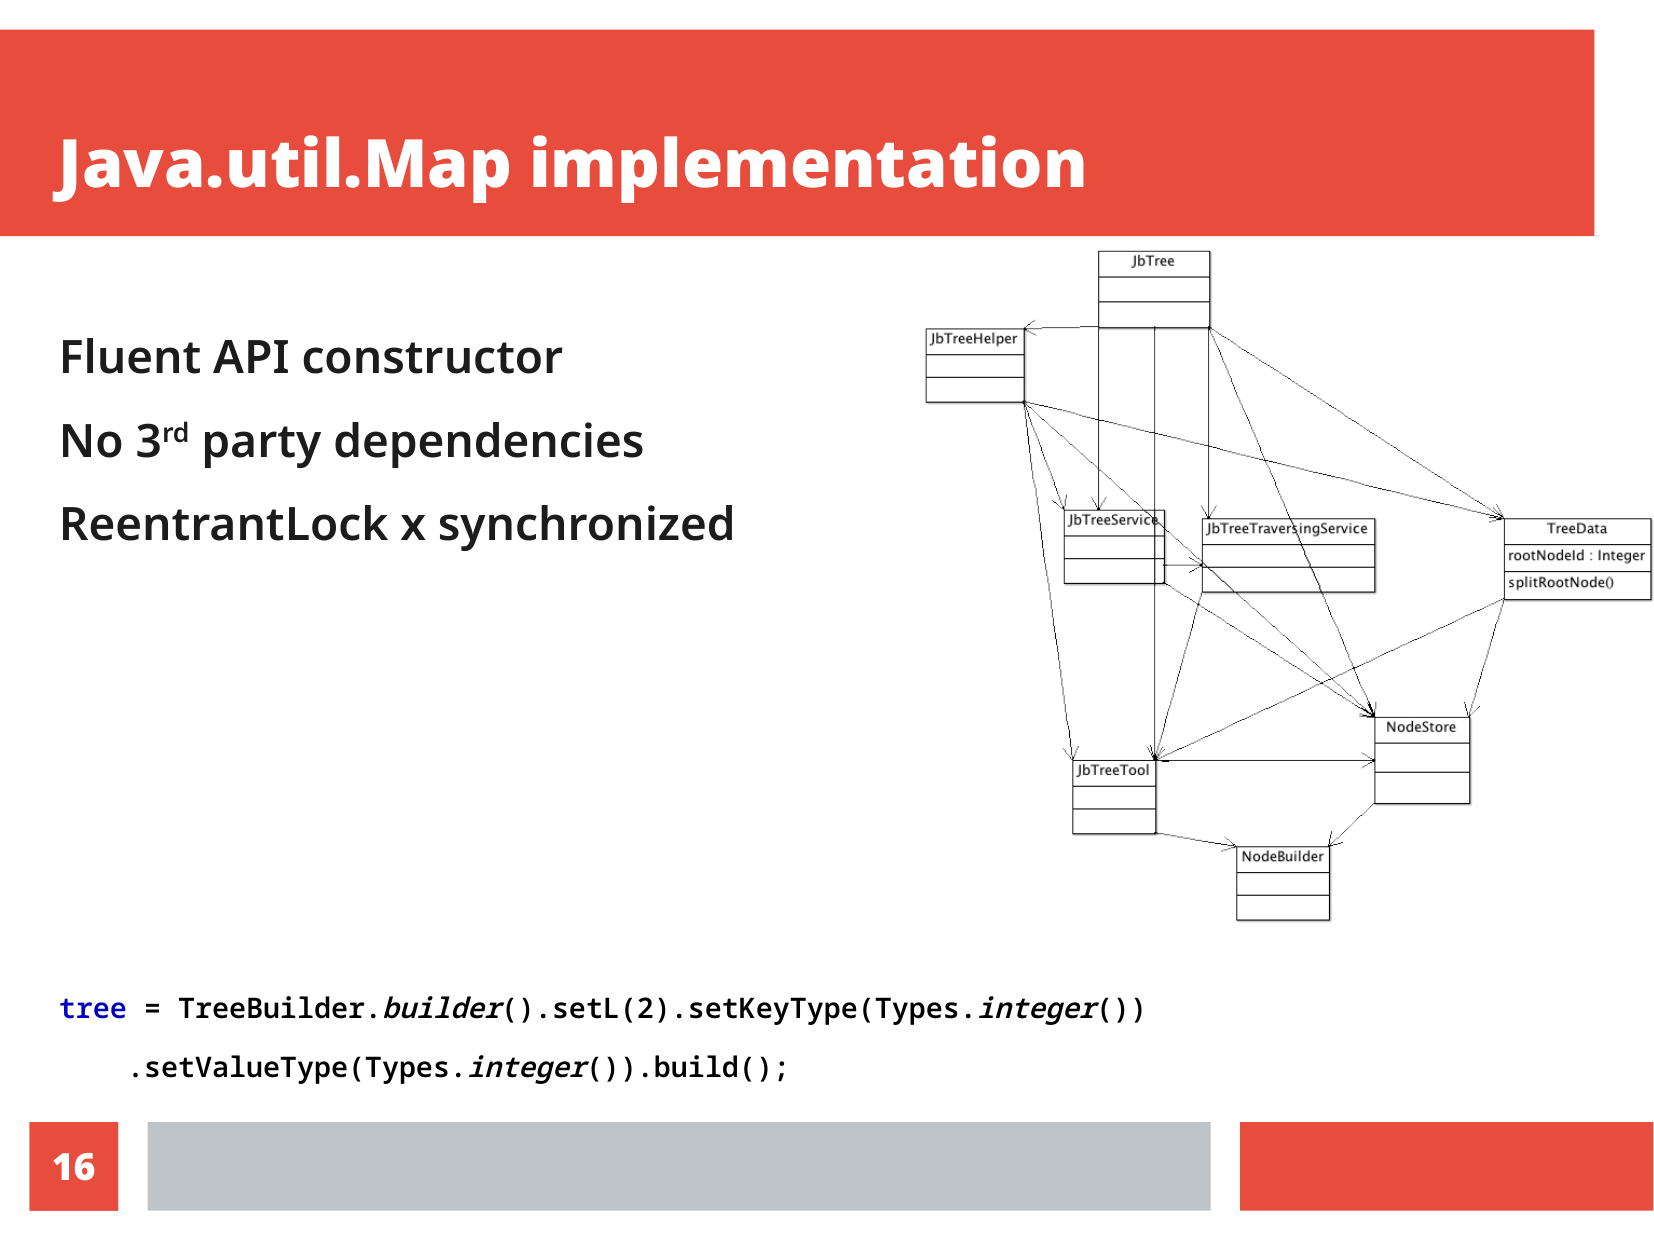

# Java.util.Map implementation
Fluent API constructor
No 3rd party dependencies
ReentrantLock x synchronized
tree = TreeBuilder.builder().setL(2).setKeyType(Types.integer())
 .setValueType(Types.integer()).build();
16